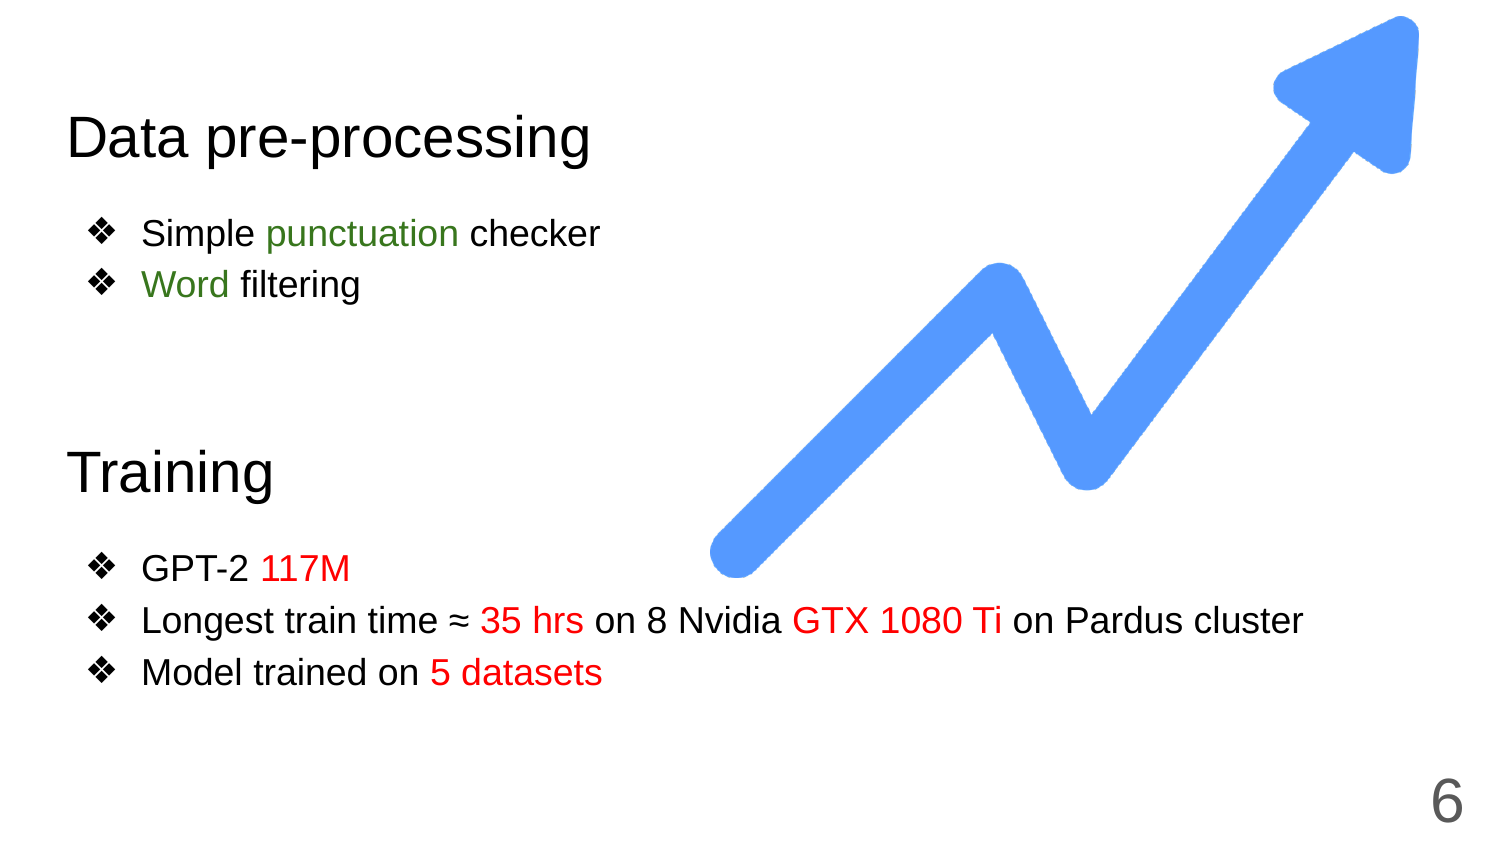

# Data pre-processing
Simple punctuation checker
Word filtering
Training
GPT-2 117M
Longest train time ≈ 35 hrs on 8 Nvidia GTX 1080 Ti on Pardus cluster
Model trained on 5 datasets
6